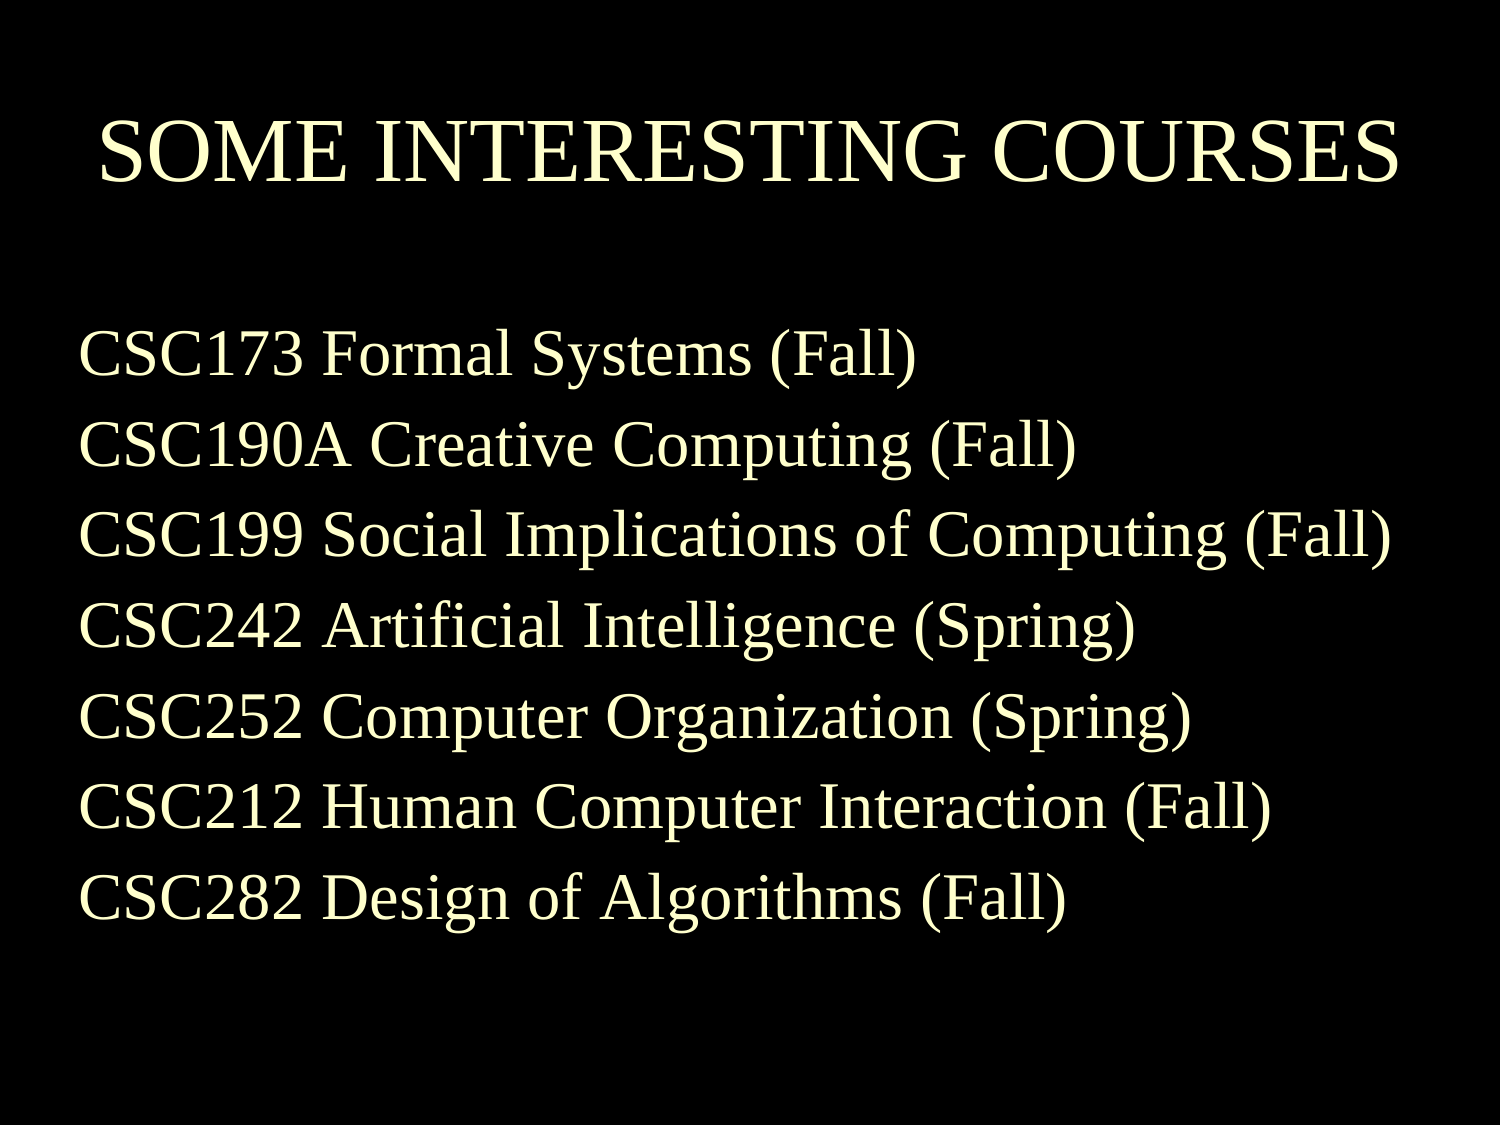

# SOME INTERESTING COURSES
CSC173 Formal Systems (Fall)
CSC190A Creative Computing (Fall)
CSC199 Social Implications of Computing (Fall)
CSC242 Artificial Intelligence (Spring)
CSC252 Computer Organization (Spring)
CSC212 Human Computer Interaction (Fall)
CSC282 Design of Algorithms (Fall)